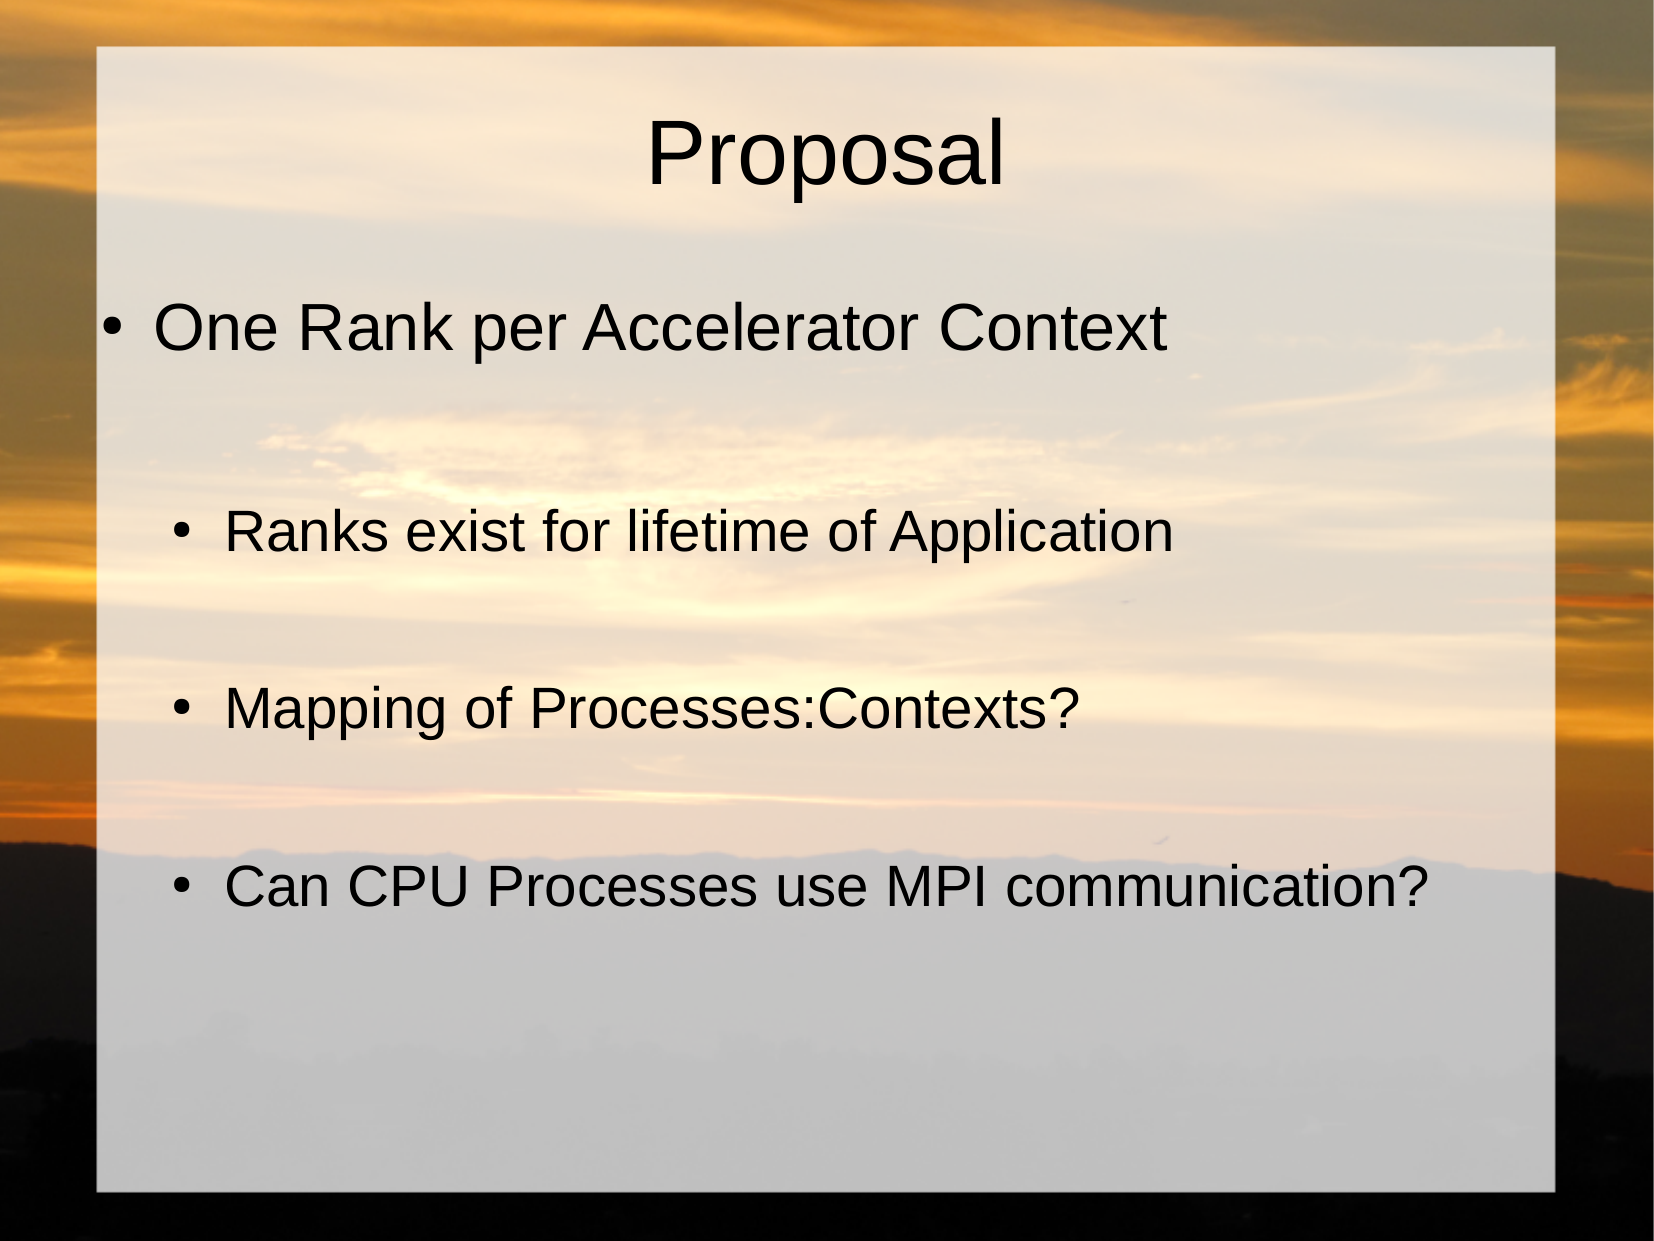

# Proposal
One Rank per Accelerator Context
Ranks exist for lifetime of Application
Mapping of Processes:Contexts?
Can CPU Processes use MPI communication?